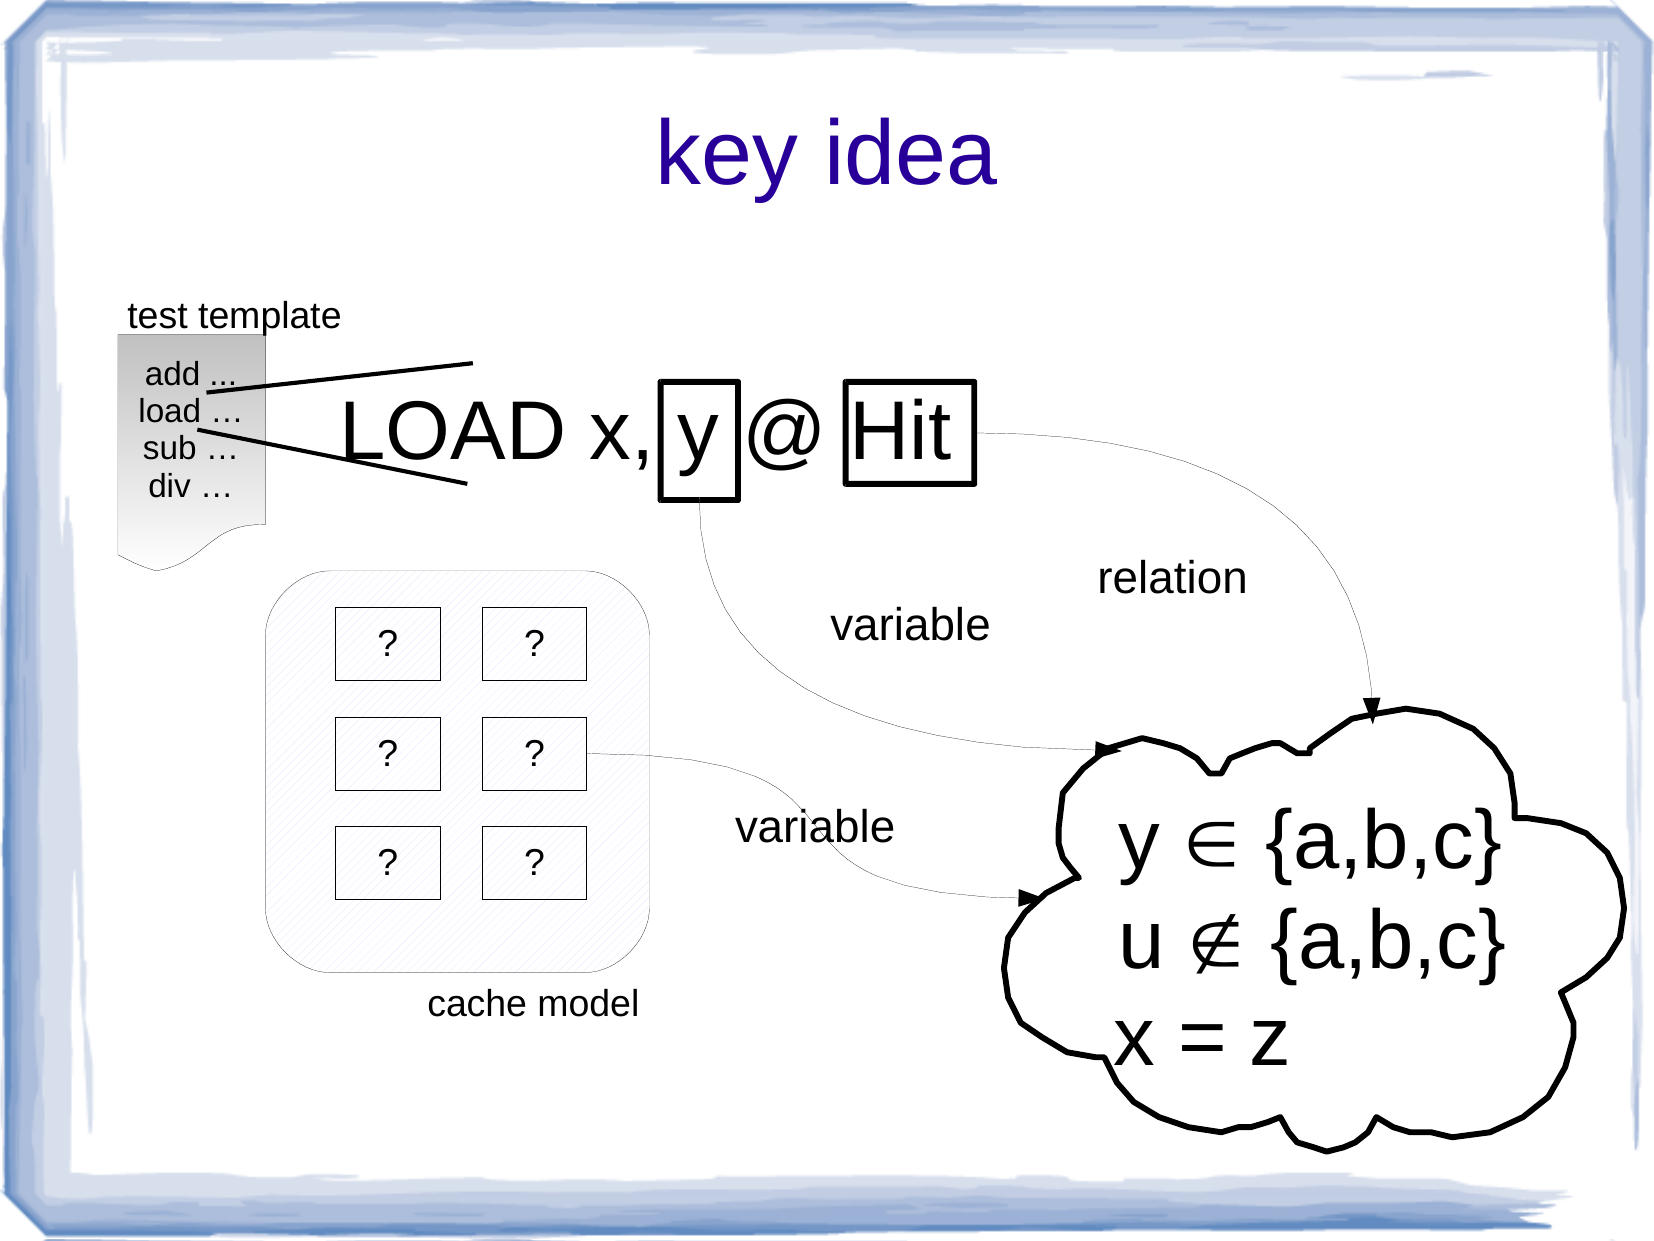

# key idea
y  {a,b,c}
u  {a,b,c}
x = z